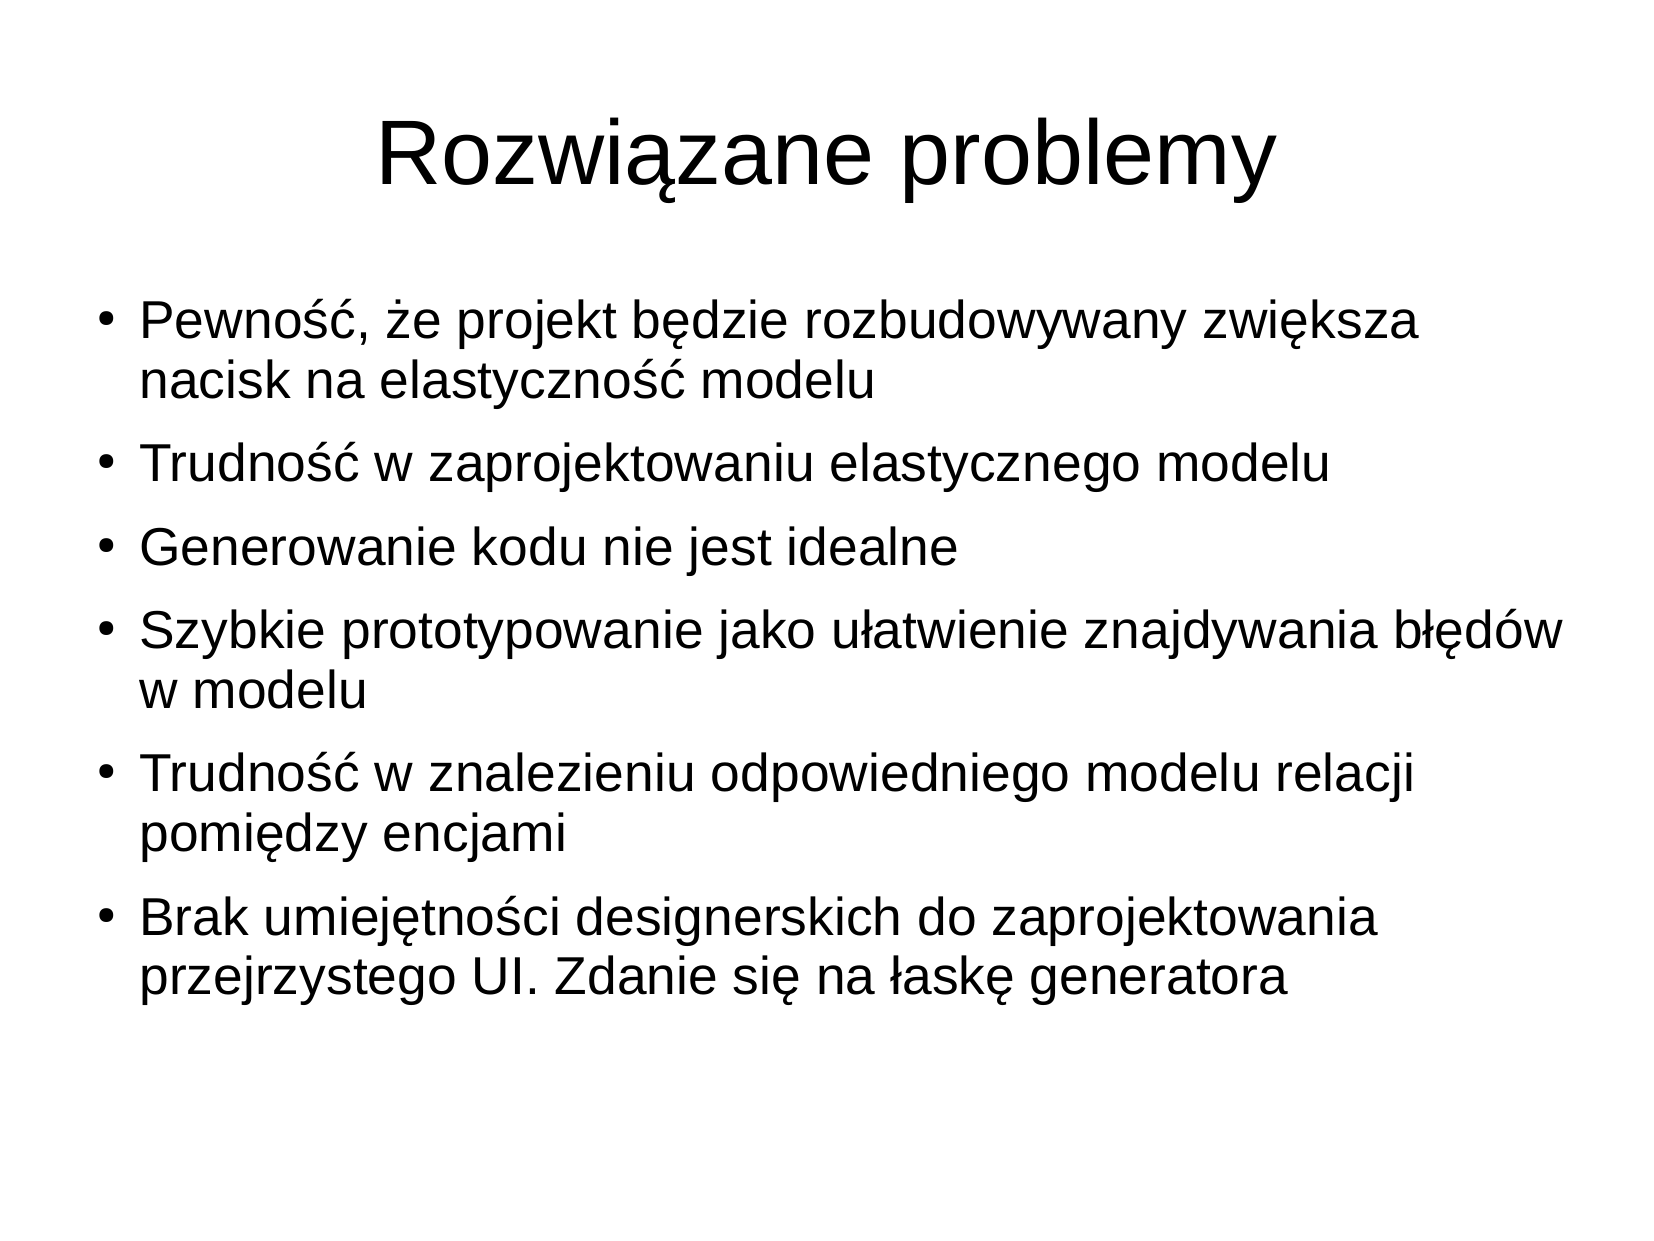

# Rozwiązane problemy
Pewność, że projekt będzie rozbudowywany zwiększa nacisk na elastyczność modelu
Trudność w zaprojektowaniu elastycznego modelu
Generowanie kodu nie jest idealne
Szybkie prototypowanie jako ułatwienie znajdywania błędów w modelu
Trudność w znalezieniu odpowiedniego modelu relacji pomiędzy encjami
Brak umiejętności designerskich do zaprojektowania przejrzystego UI. Zdanie się na łaskę generatora